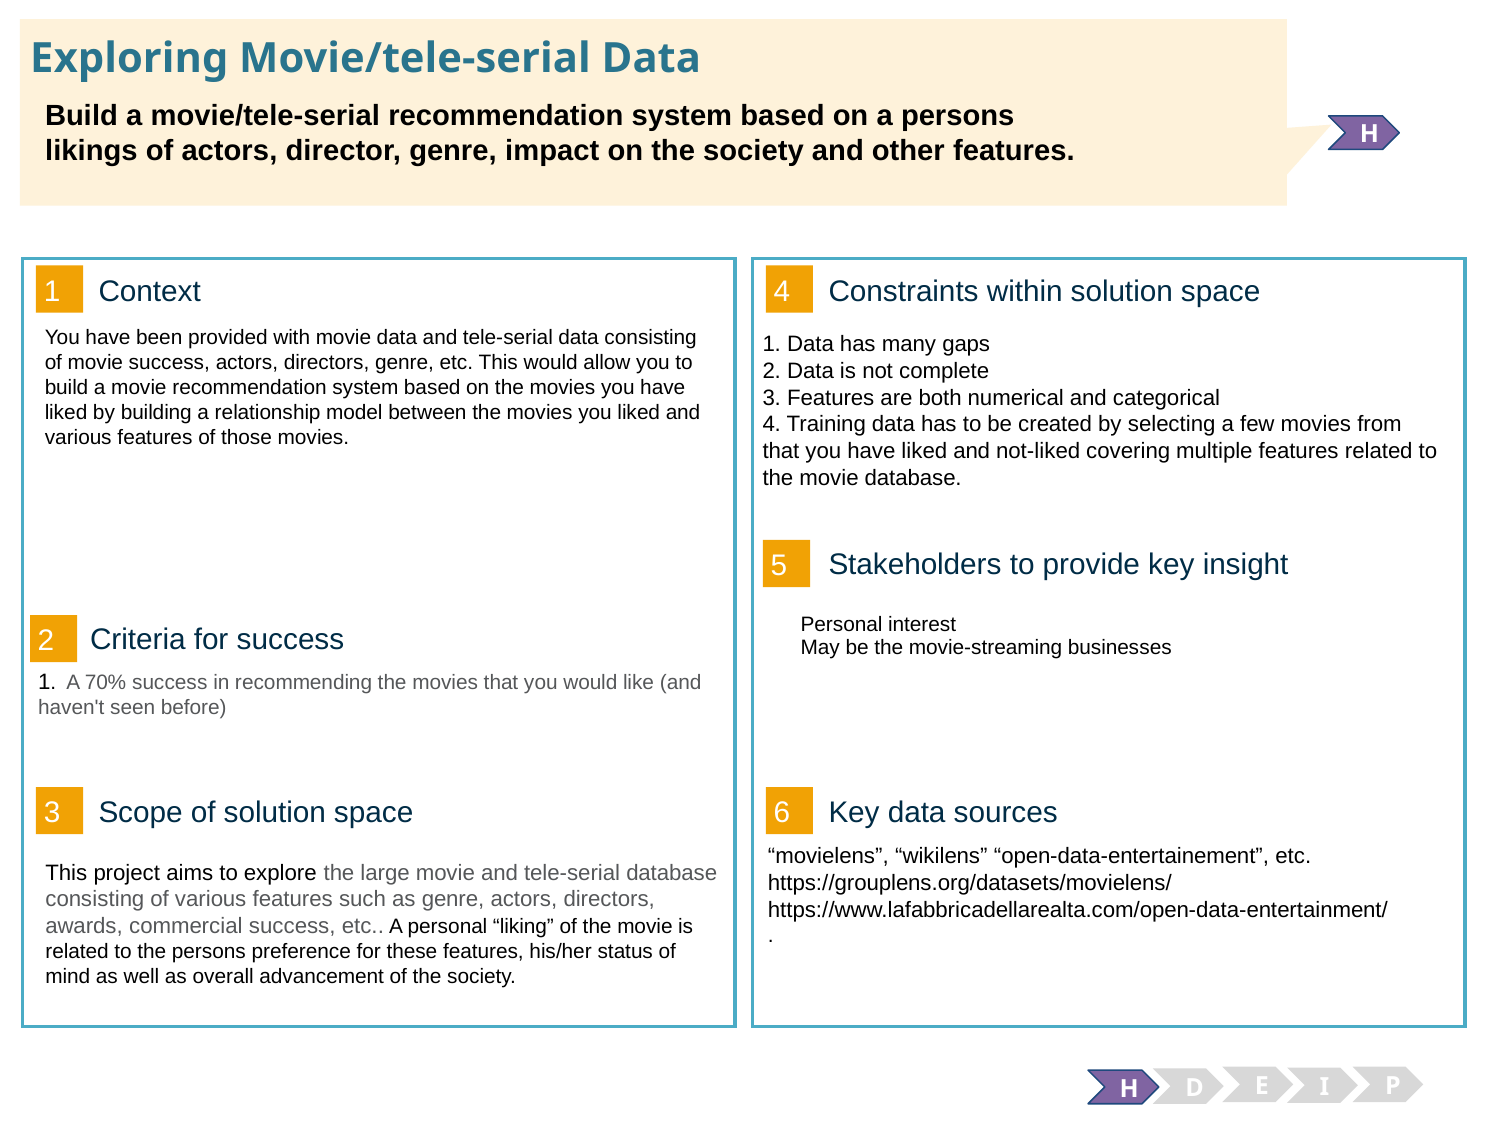

Exploring Movie/tele-serial Data
Build a movie/tele-serial recommendation system based on a persons
likings of actors, director, genre, impact on the society and other features.
H
1
4
Context
Constraints within solution space
You have been provided with movie data and tele-serial data consisting of movie success, actors, directors, genre, etc. This would allow you to build a movie recommendation system based on the movies you have liked by building a relationship model between the movies you liked and various features of those movies.
1. Data has many gaps
2. Data is not complete
3. Features are both numerical and categorical
4. Training data has to be created by selecting a few movies from that you have liked and not-liked covering multiple features related to the movie database.
5
Stakeholders to provide key insight
Personal interest
May be the movie-streaming businesses
2
Criteria for success
1. A 70% success in recommending the movies that you would like (and haven't seen before)
3
6
Key data sources
Scope of solution space
“movielens”, “wikilens” “open-data-entertainement”, etc.
https://grouplens.org/datasets/movielens/
https://www.lafabbricadellarealta.com/open-data-entertainment/
.
This project aims to explore the large movie and tele-serial database consisting of various features such as genre, actors, directors, awards, commercial success, etc.. A personal “liking” of the movie is related to the persons preference for these features, his/her status of mind as well as overall advancement of the society.
E
P
I
D
H